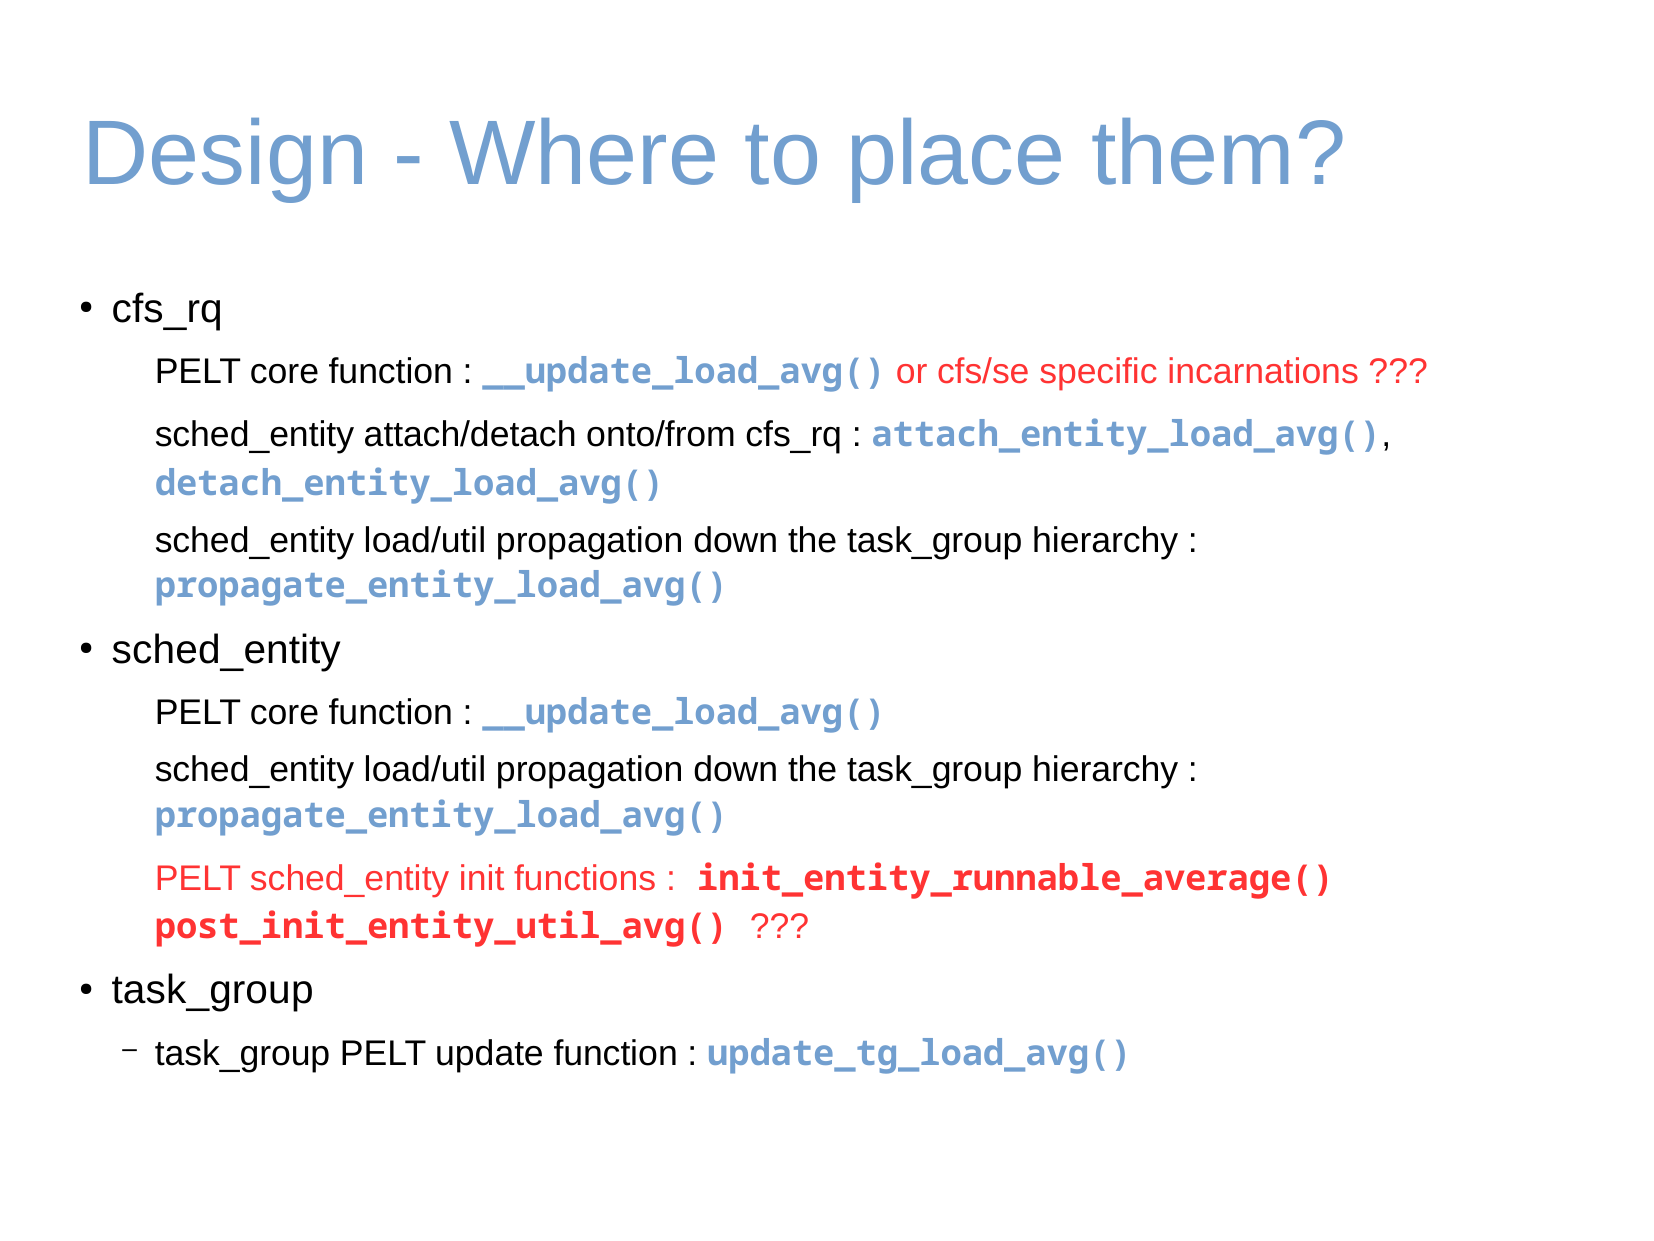

# Design - Where to place them?
cfs_rq
PELT core function : __update_load_avg() or cfs/se specific incarnations ???
sched_entity attach/detach onto/from cfs_rq : attach_entity_load_avg(), detach_entity_load_avg()
sched_entity load/util propagation down the task_group hierarchy : propagate_entity_load_avg()
sched_entity
PELT core function : __update_load_avg()
sched_entity load/util propagation down the task_group hierarchy : propagate_entity_load_avg()
PELT sched_entity init functions : init_entity_runnable_average() post_init_entity_util_avg() ???
task_group
task_group PELT update function : update_tg_load_avg()